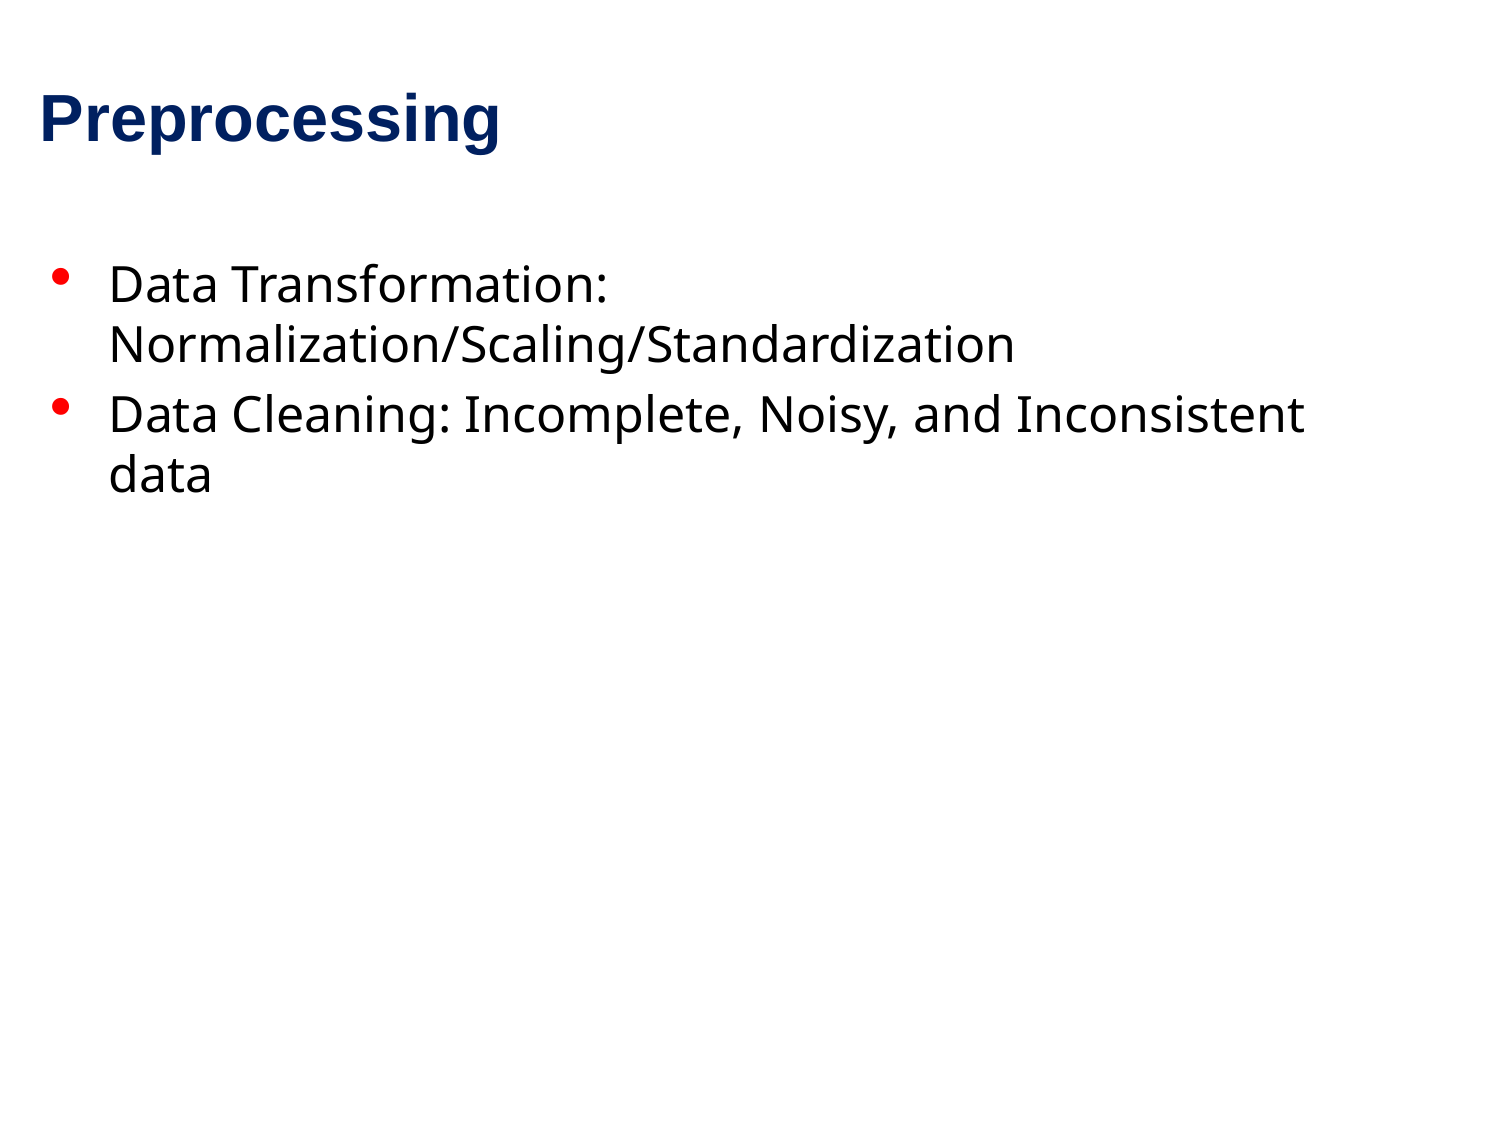

# Preprocessing
Data Transformation: Normalization/Scaling/Standardization
Data Cleaning: Incomplete, Noisy, and Inconsistent data